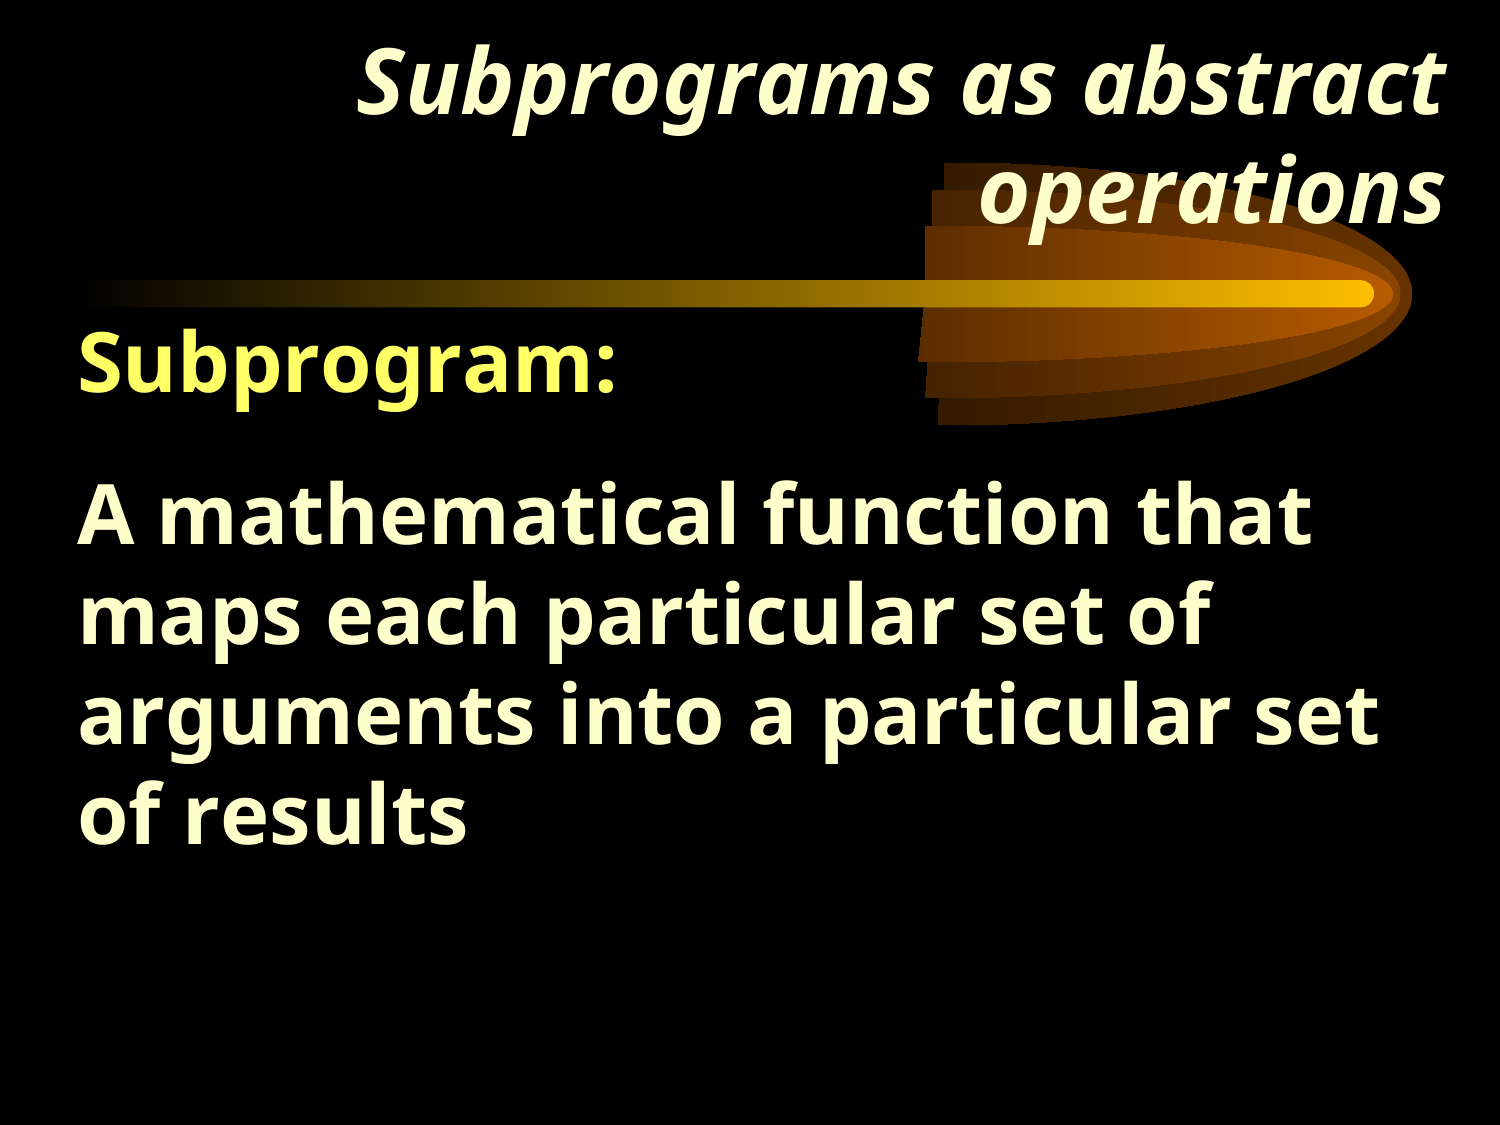

# Subprograms as abstract operations
Subprogram:
A mathematical function that maps each particular set of arguments into a particular set of results